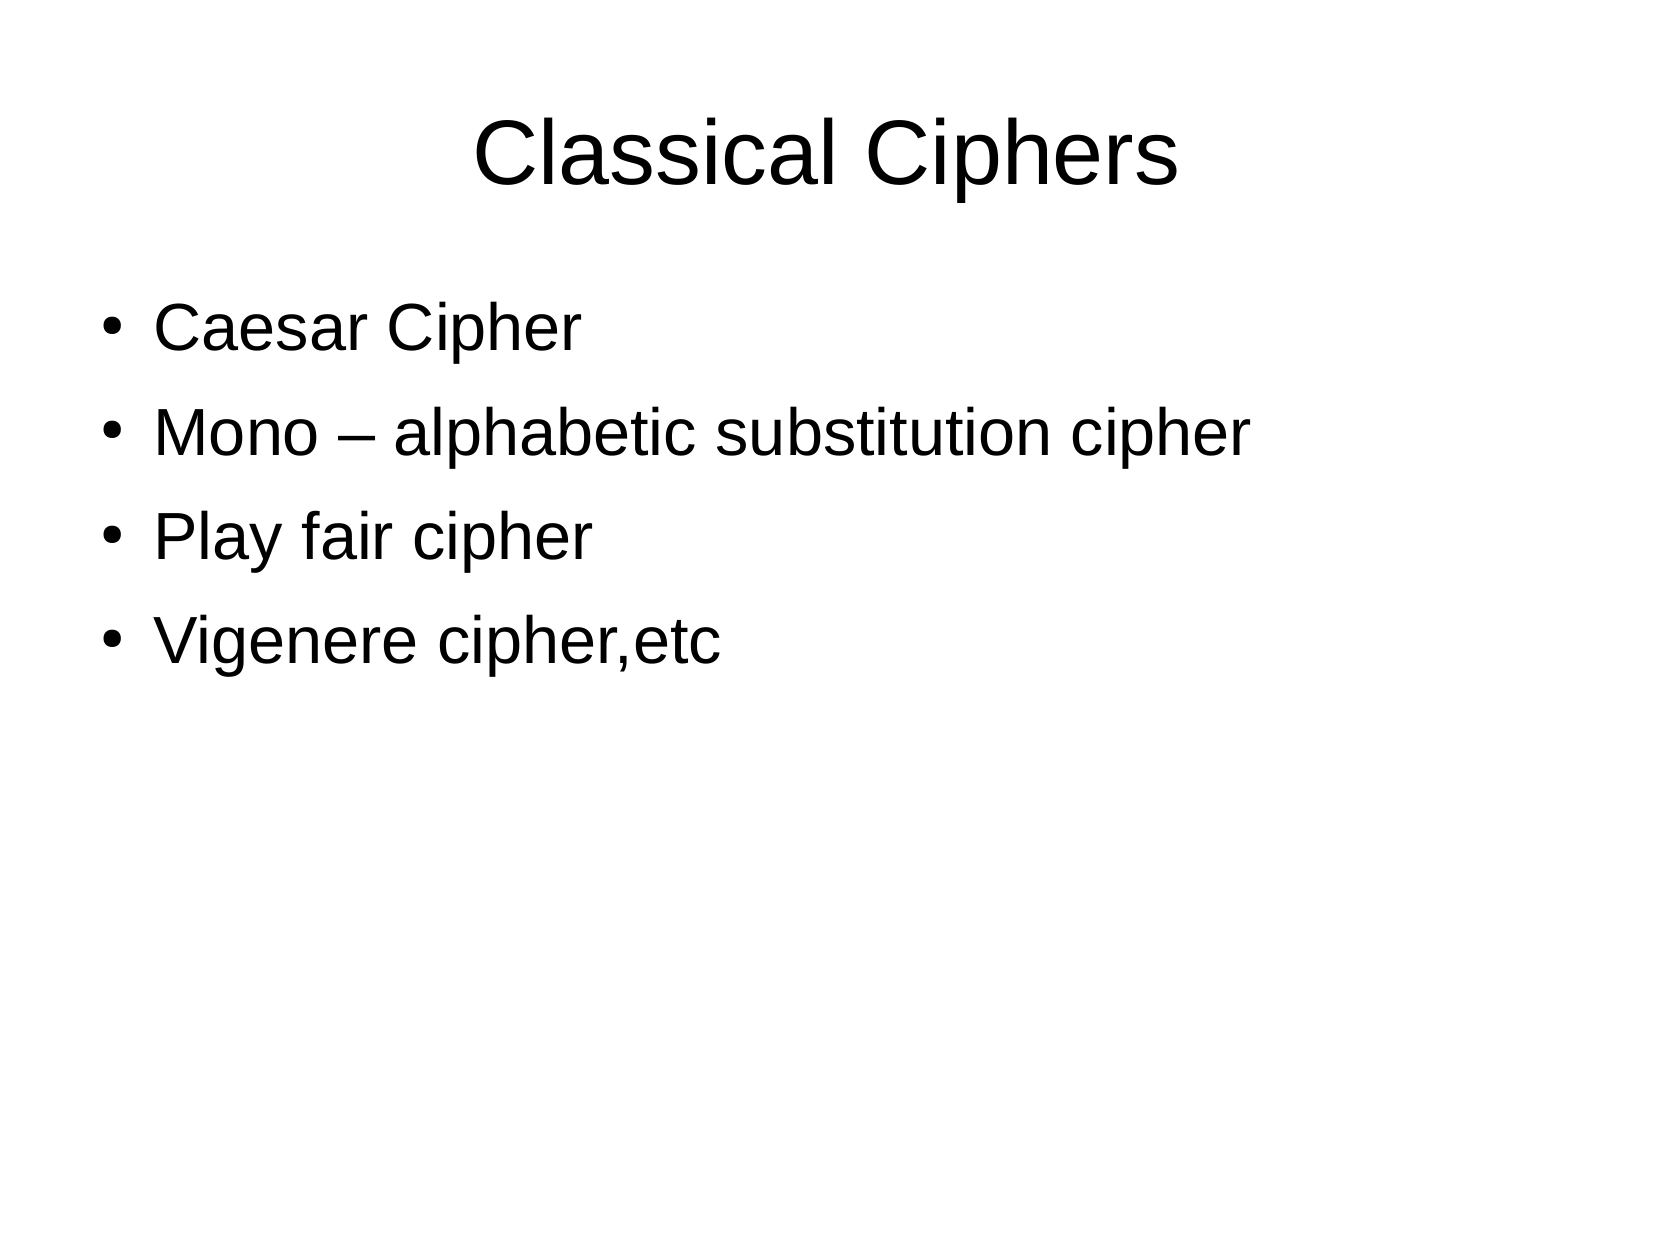

# Classical Ciphers
Caesar Cipher
Mono – alphabetic substitution cipher
Play fair cipher
Vigenere cipher,etc